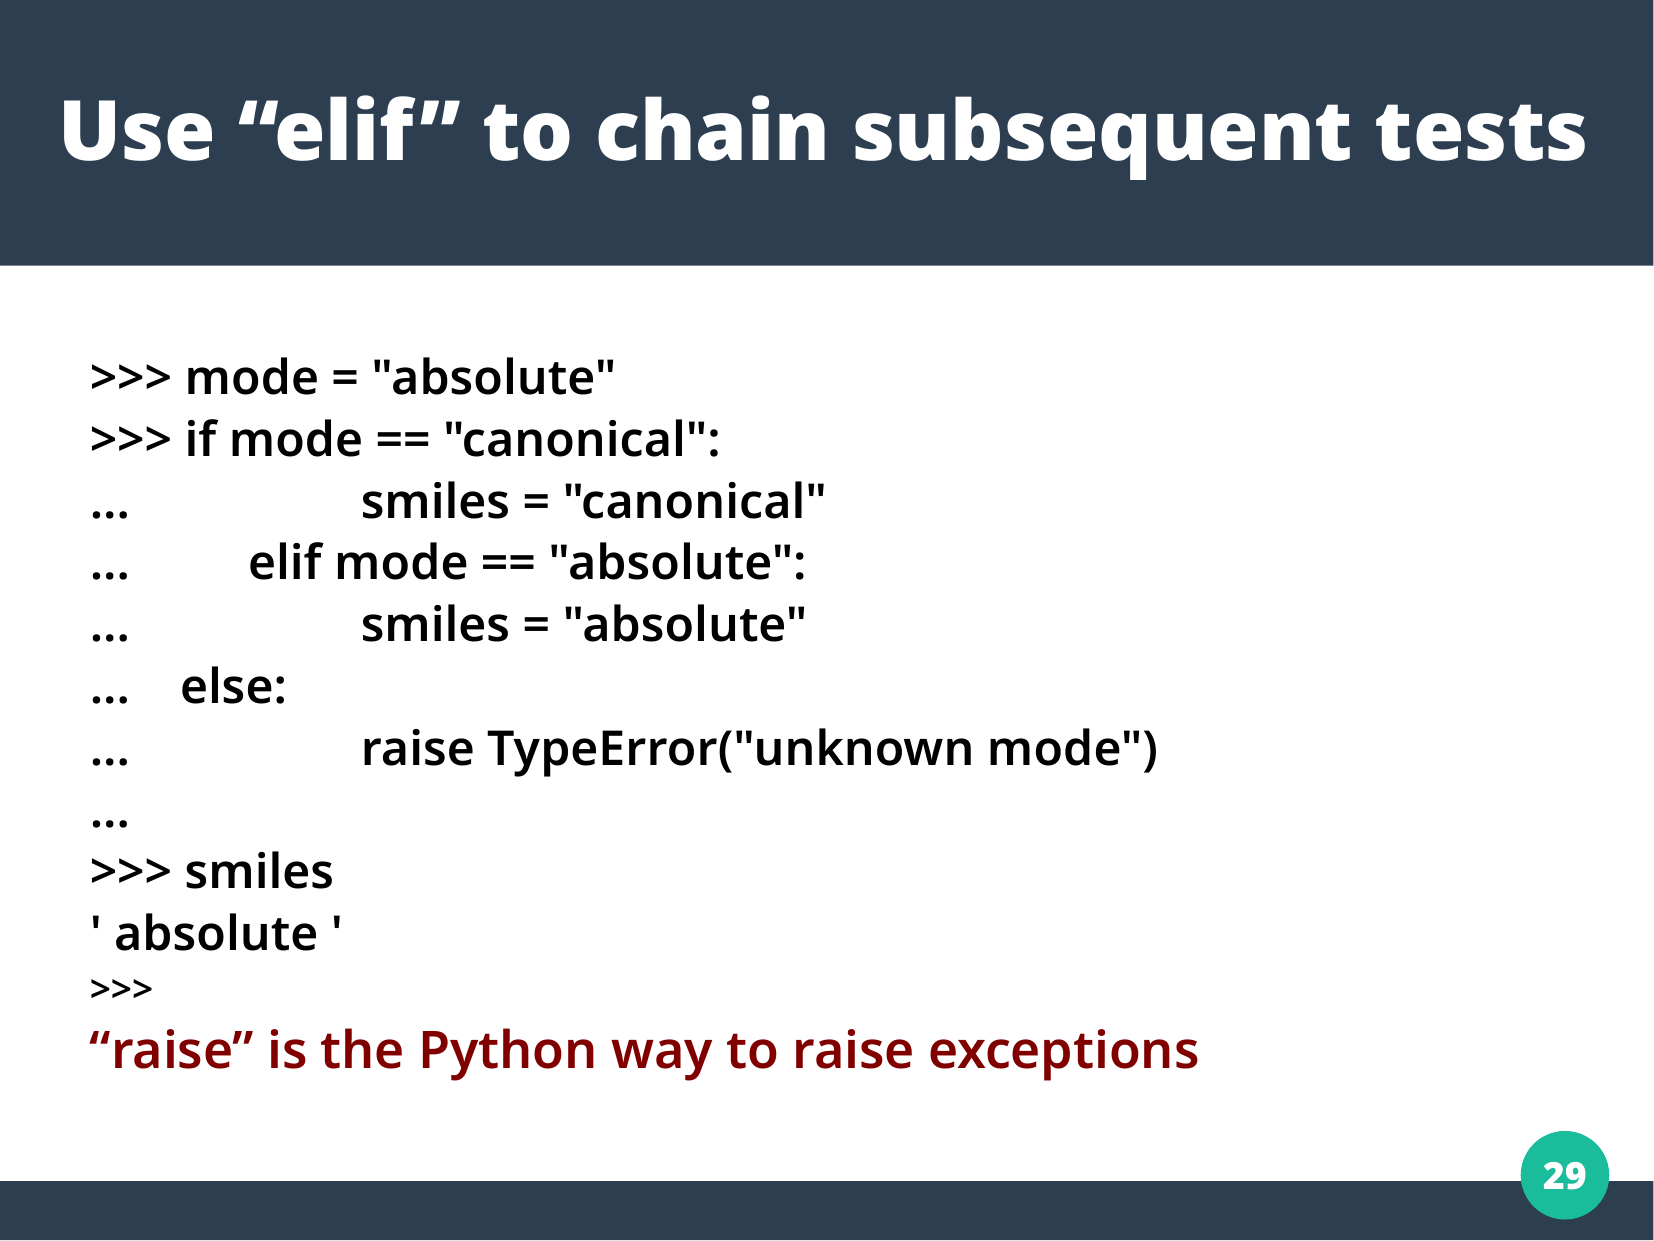

# Use “elif” to chain subsequent tests
>>> mode = "absolute"
>>> if mode == "canonical":
... 	 smiles = "canonical"
... 	 elif mode == "absolute":
... 	 smiles = "absolute"
... else:
... 	 raise TypeError("unknown mode")
...
>>> smiles
' absolute '
>>>
“raise” is the Python way to raise exceptions
29